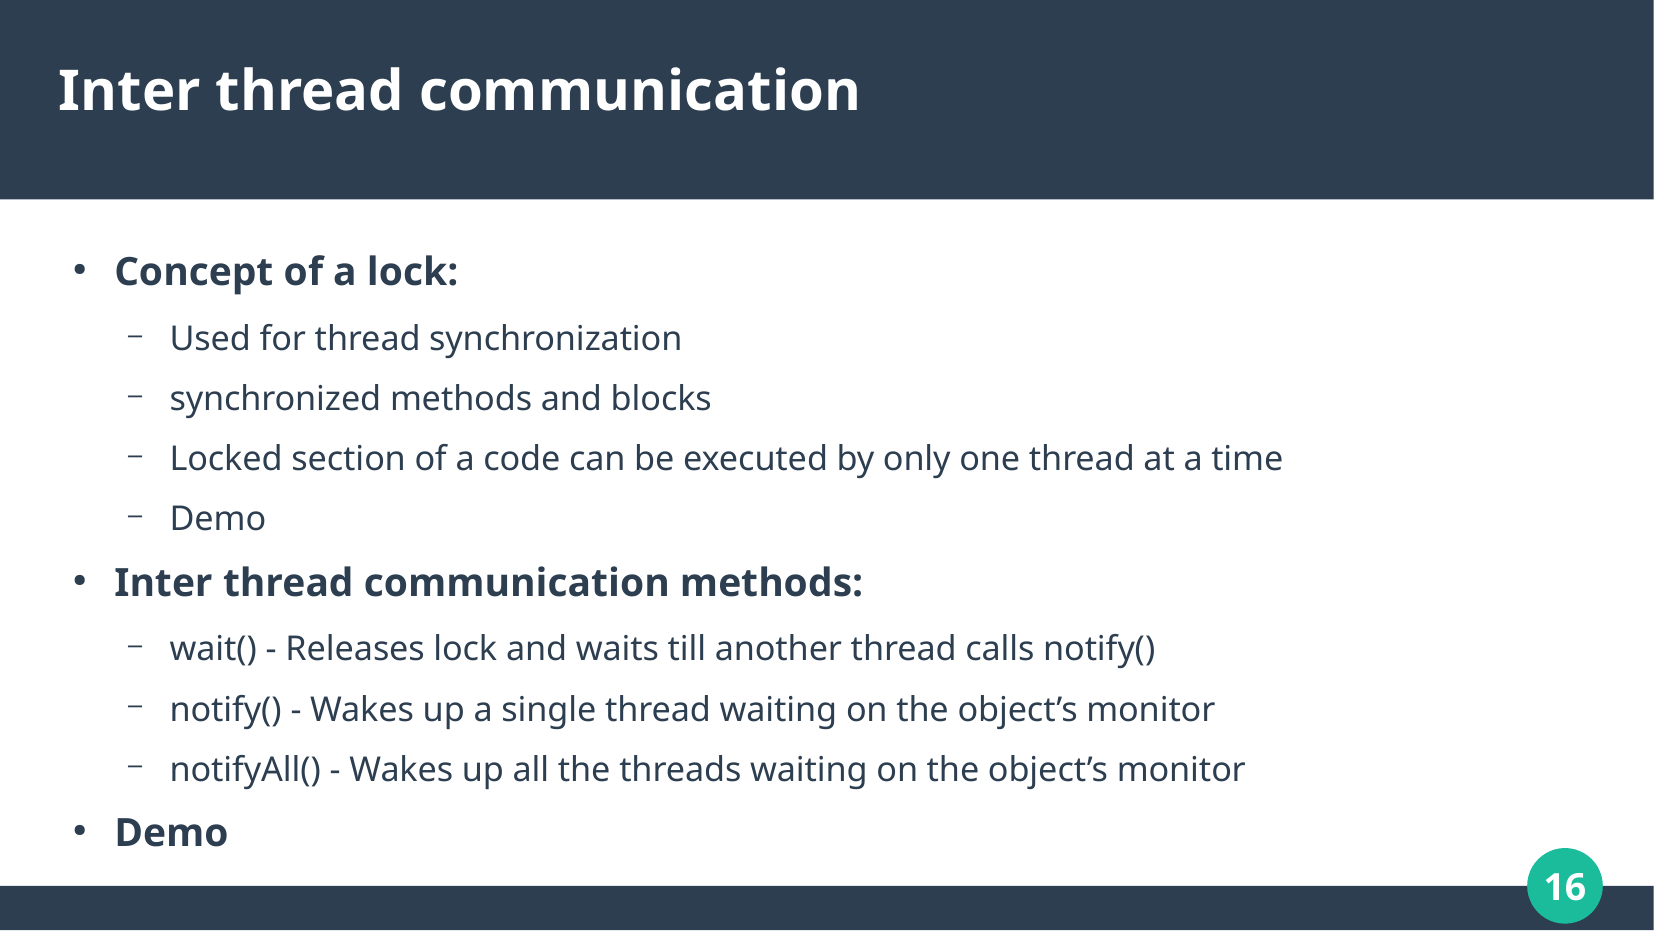

# Inter thread communication
Concept of a lock:
Used for thread synchronization
synchronized methods and blocks
Locked section of a code can be executed by only one thread at a time
Demo
Inter thread communication methods:
wait() - Releases lock and waits till another thread calls notify()
notify() - Wakes up a single thread waiting on the object’s monitor
notifyAll() - Wakes up all the threads waiting on the object’s monitor
Demo